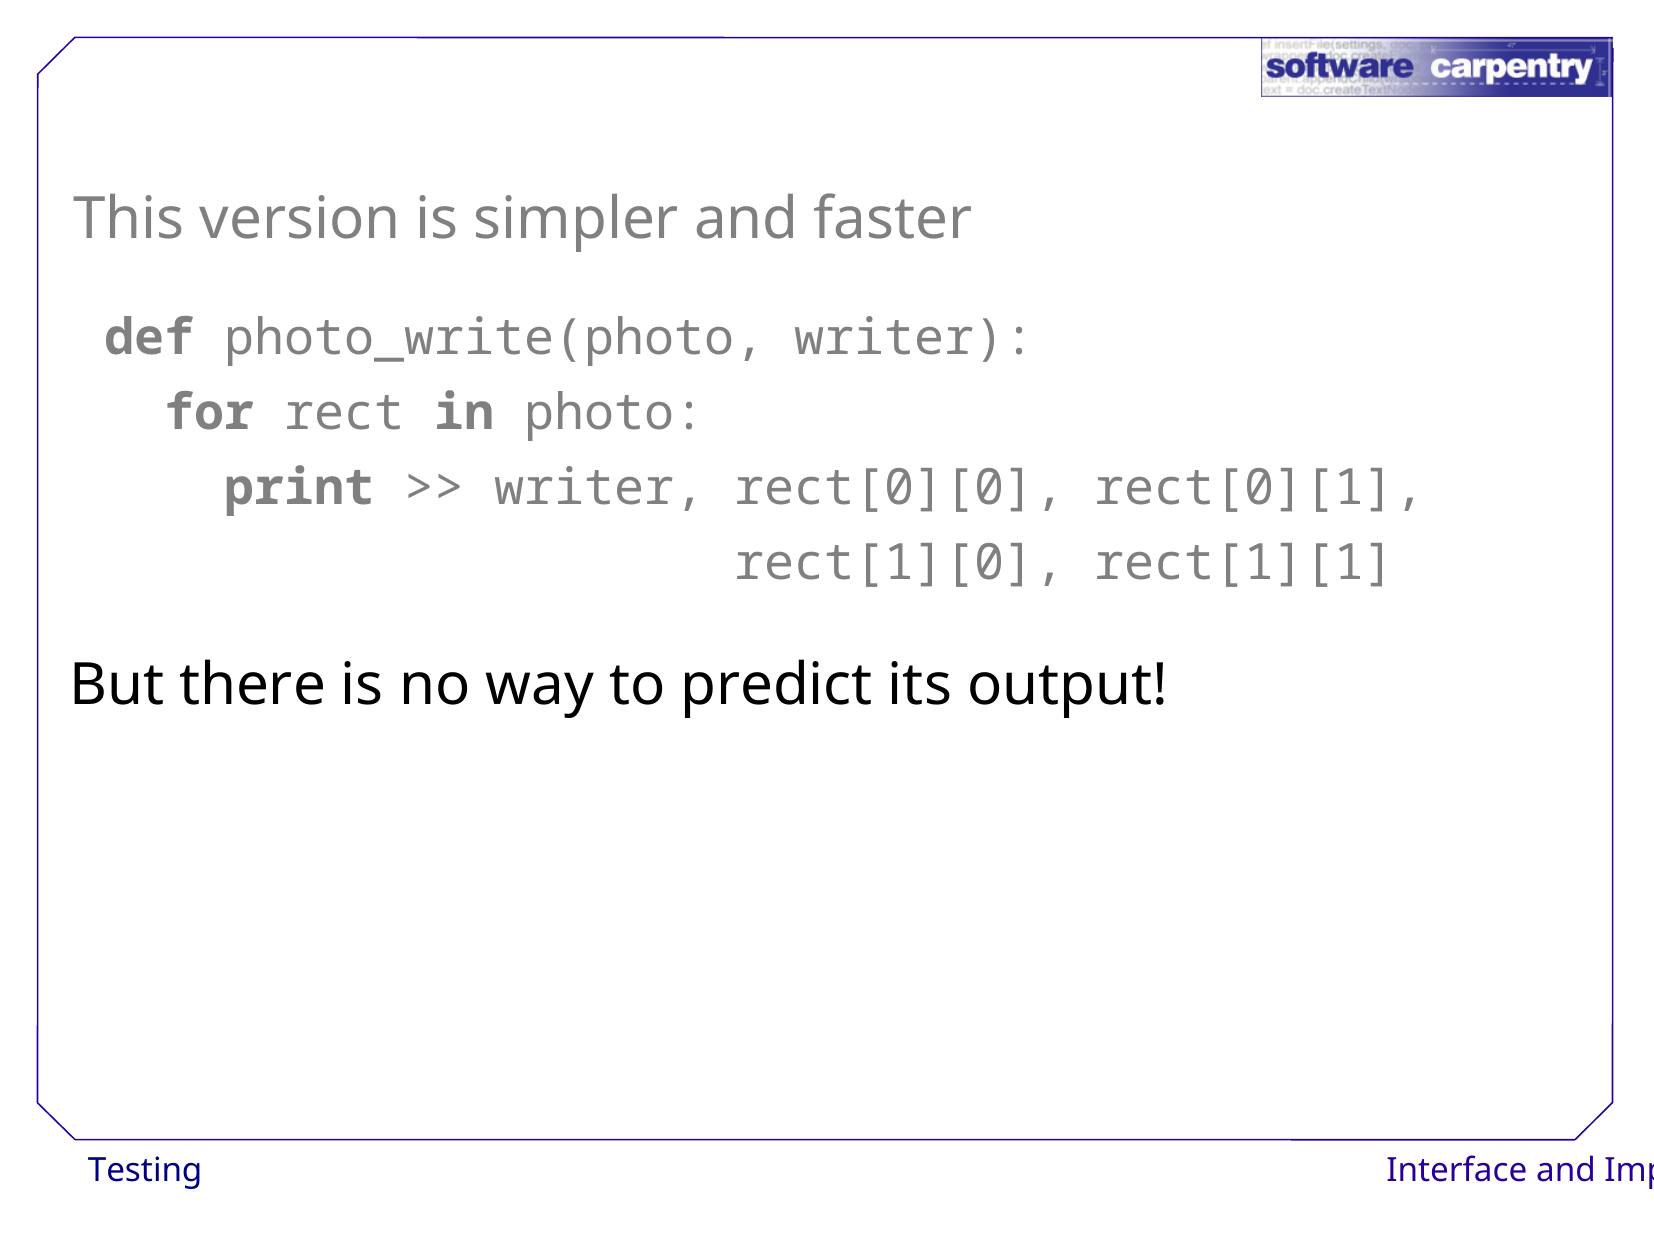

This version is simpler and faster
def photo_write(photo, writer):
 for rect in photo:
 print >> writer, rect[0][0], rect[0][1],
 rect[1][0], rect[1][1]
But there is no way to predict its output!